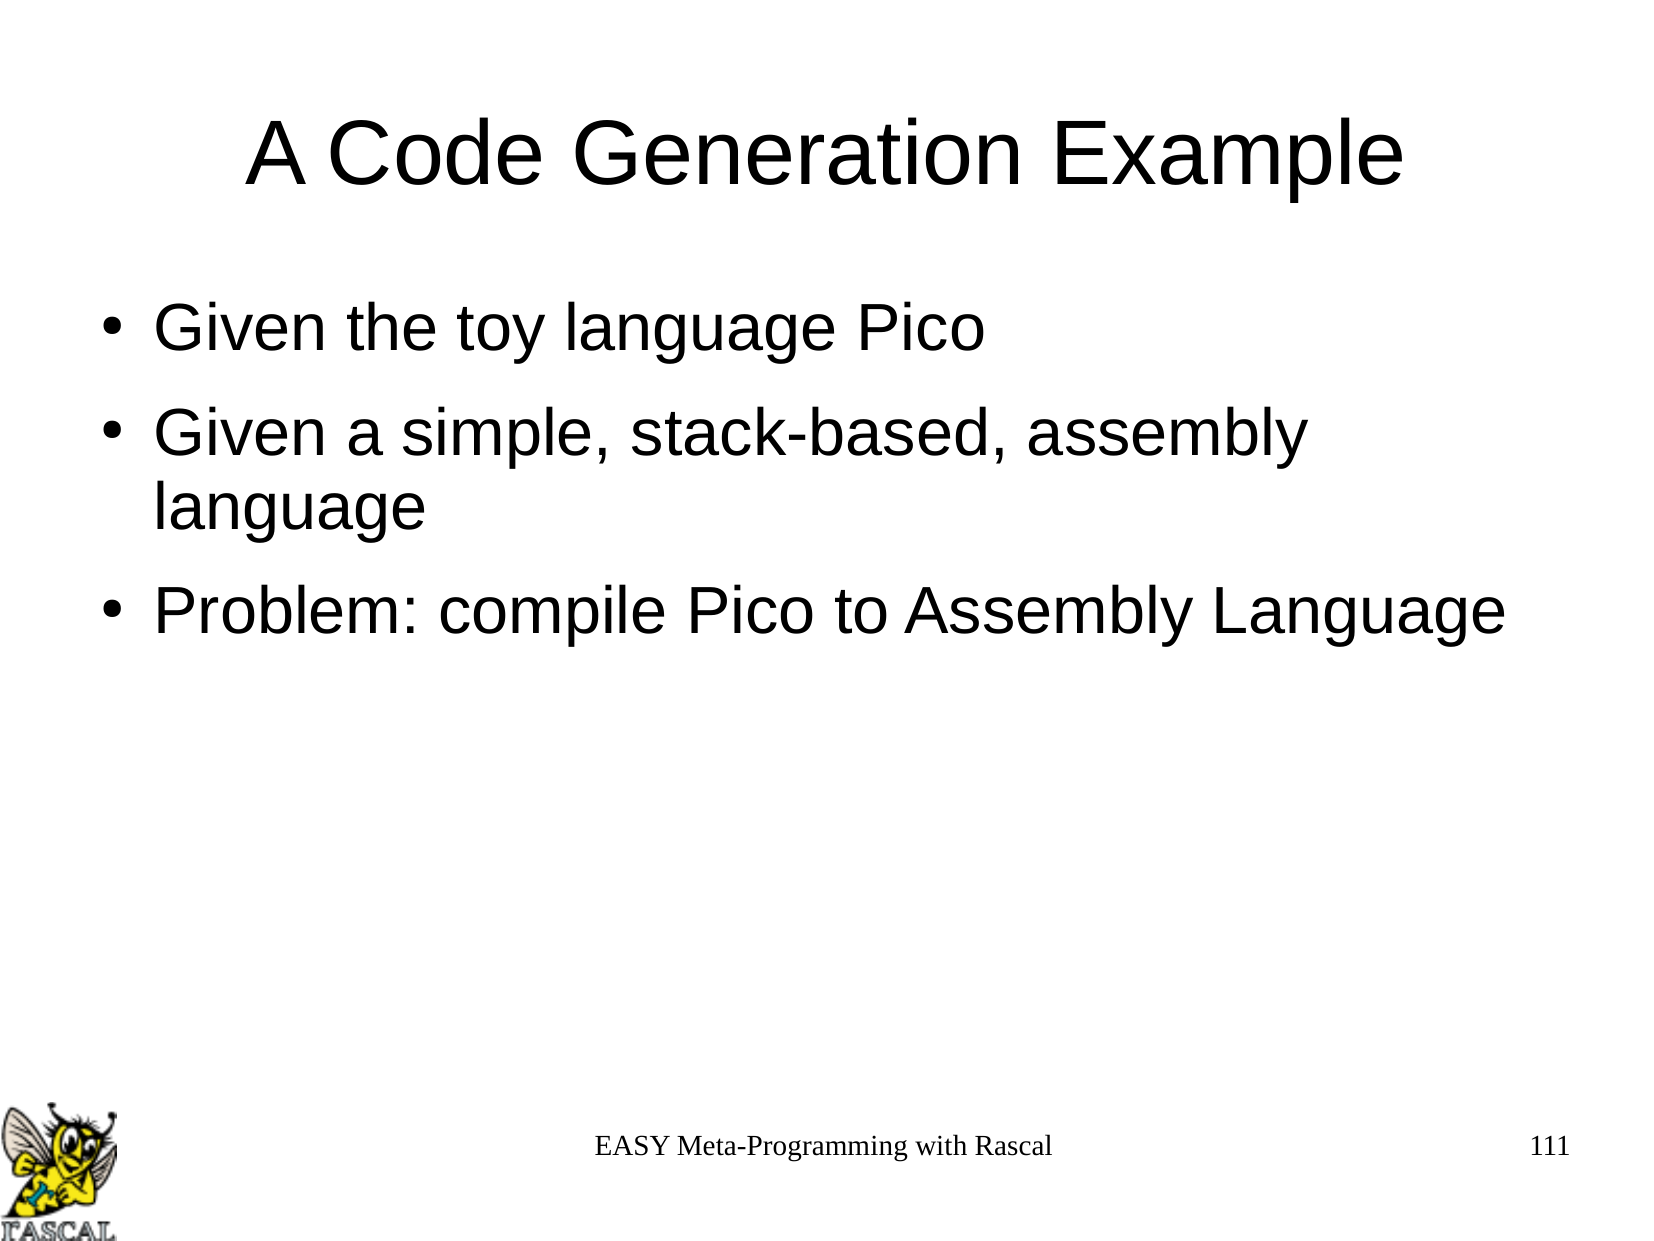

# A Code Generation Example
Given the toy language Pico
Given a simple, stack-based, assembly language
Problem: compile Pico to Assembly Language
111